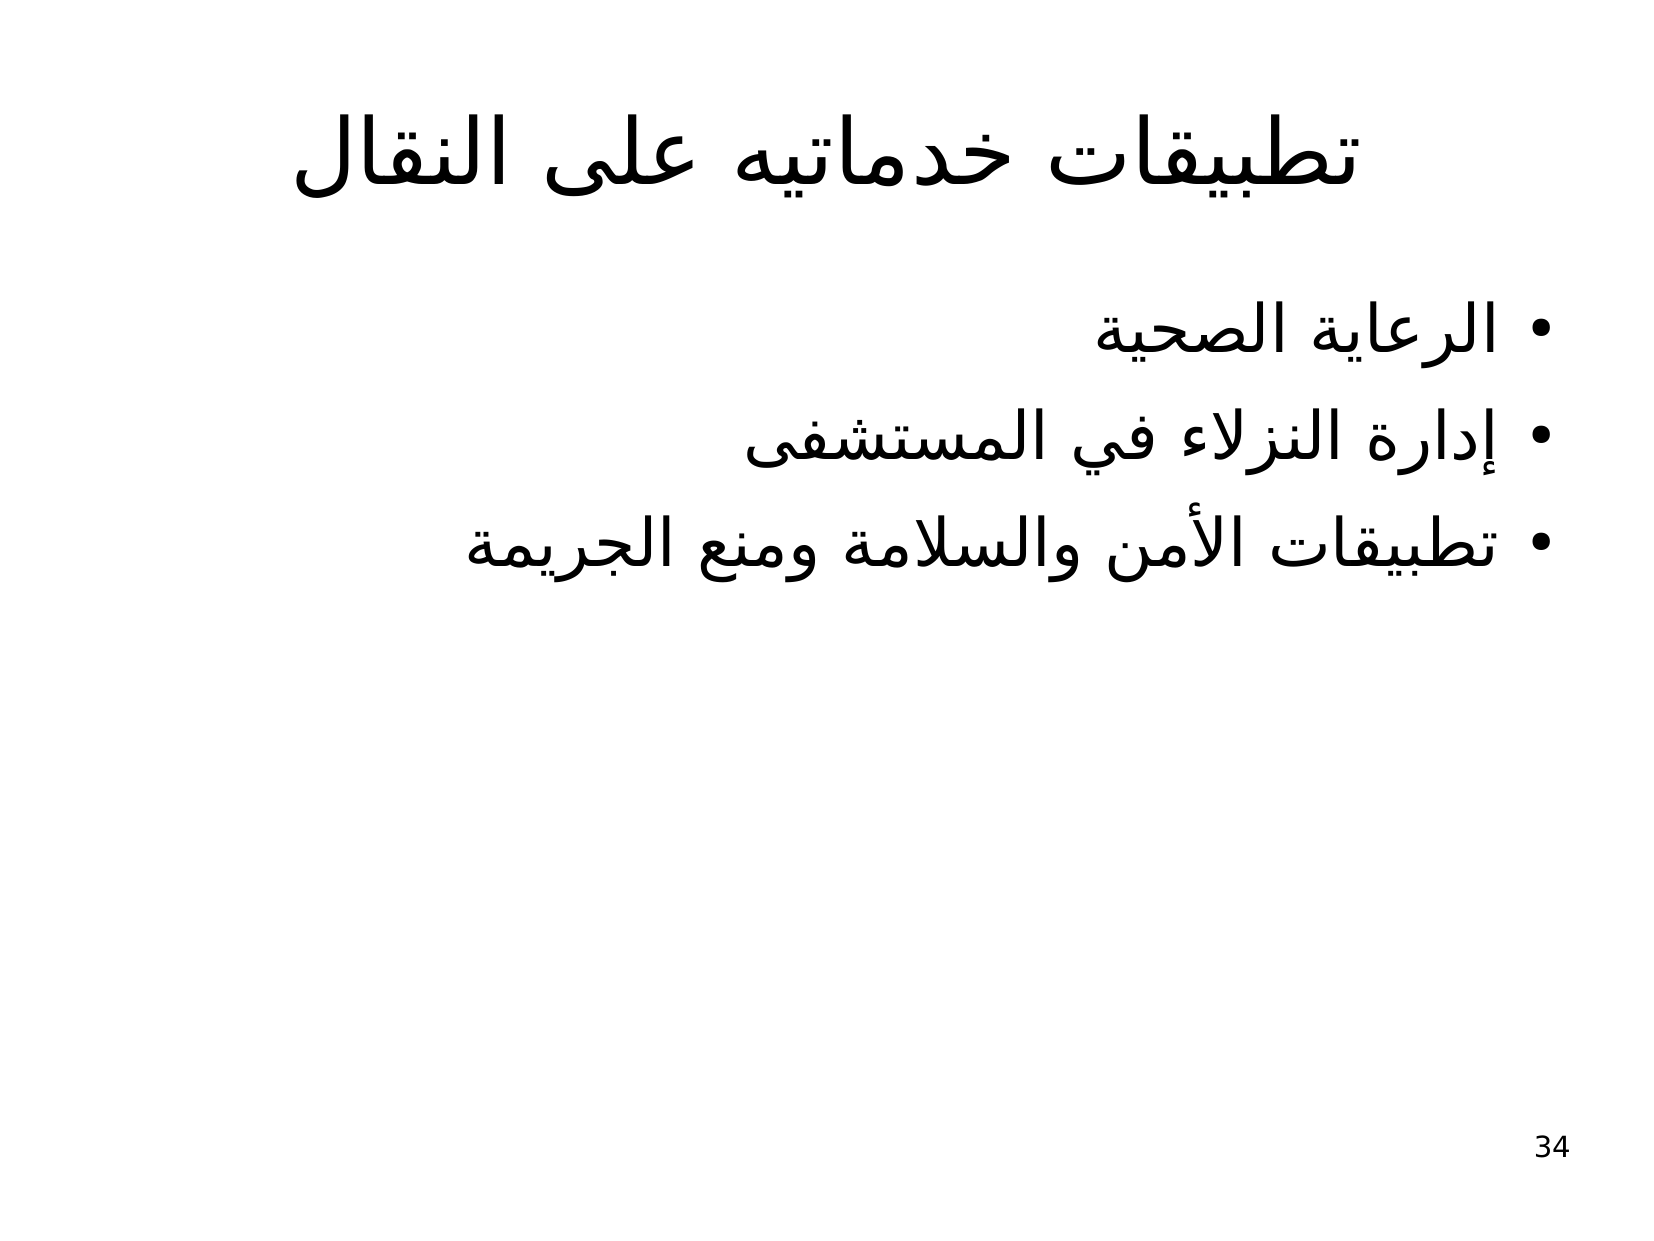

# تطبيقات خدماتيه على النقال
الرعاية الصحية
إدارة النزلاء في المستشفى
تطبيقات الأمن والسلامة ومنع الجريمة
34